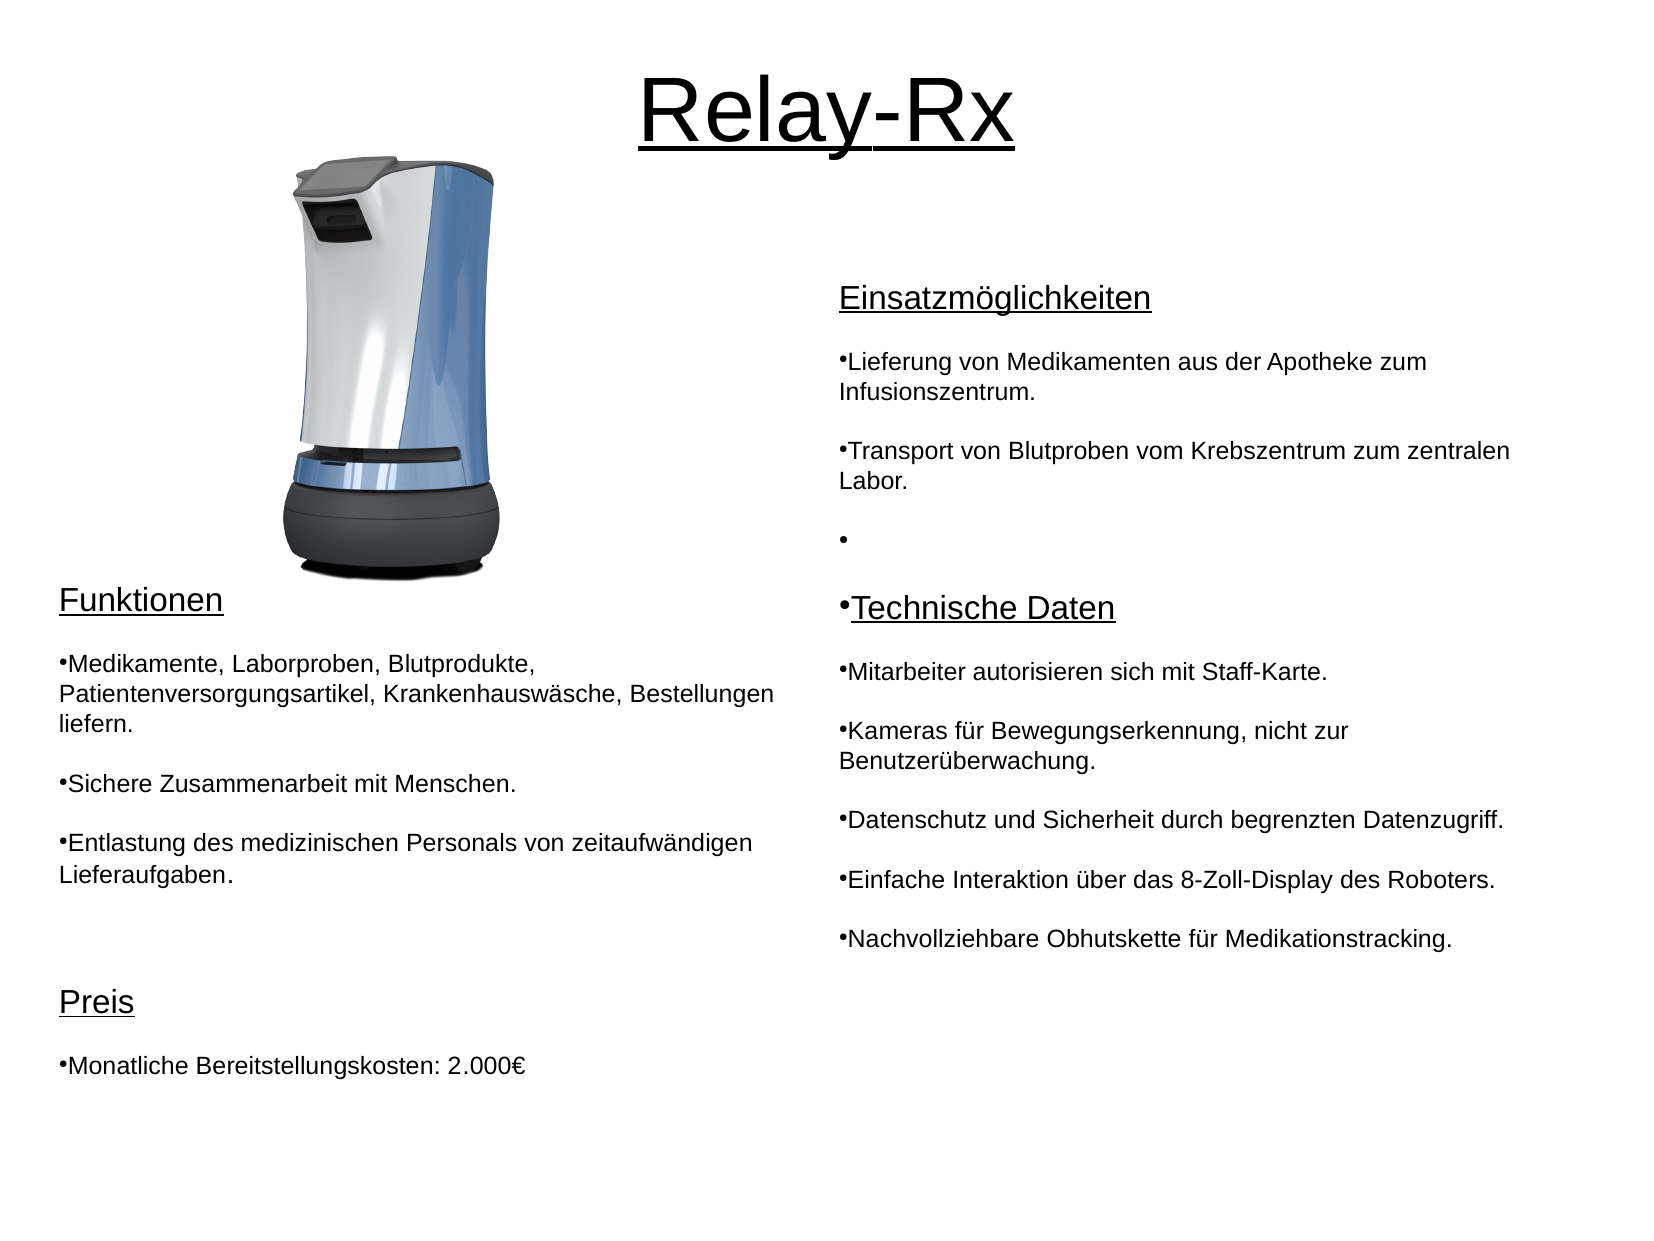

# Relay-Rx
Einsatzmöglichkeiten
Lieferung von Medikamenten aus der Apotheke zum Infusionszentrum.
Transport von Blutproben vom Krebszentrum zum zentralen Labor.
Technische Daten
Mitarbeiter autorisieren sich mit Staff-Karte.
Kameras für Bewegungserkennung, nicht zur Benutzerüberwachung.
Datenschutz und Sicherheit durch begrenzten Datenzugriff.
Einfache Interaktion über das 8-Zoll-Display des Roboters.
Nachvollziehbare Obhutskette für Medikationstracking.
Funktionen
Medikamente, Laborproben, Blutprodukte, Patientenversorgungsartikel, Krankenhauswäsche, Bestellungen liefern.
Sichere Zusammenarbeit mit Menschen.
Entlastung des medizinischen Personals von zeitaufwändigen Lieferaufgaben.
Preis
Monatliche Bereitstellungskosten: 2.000€